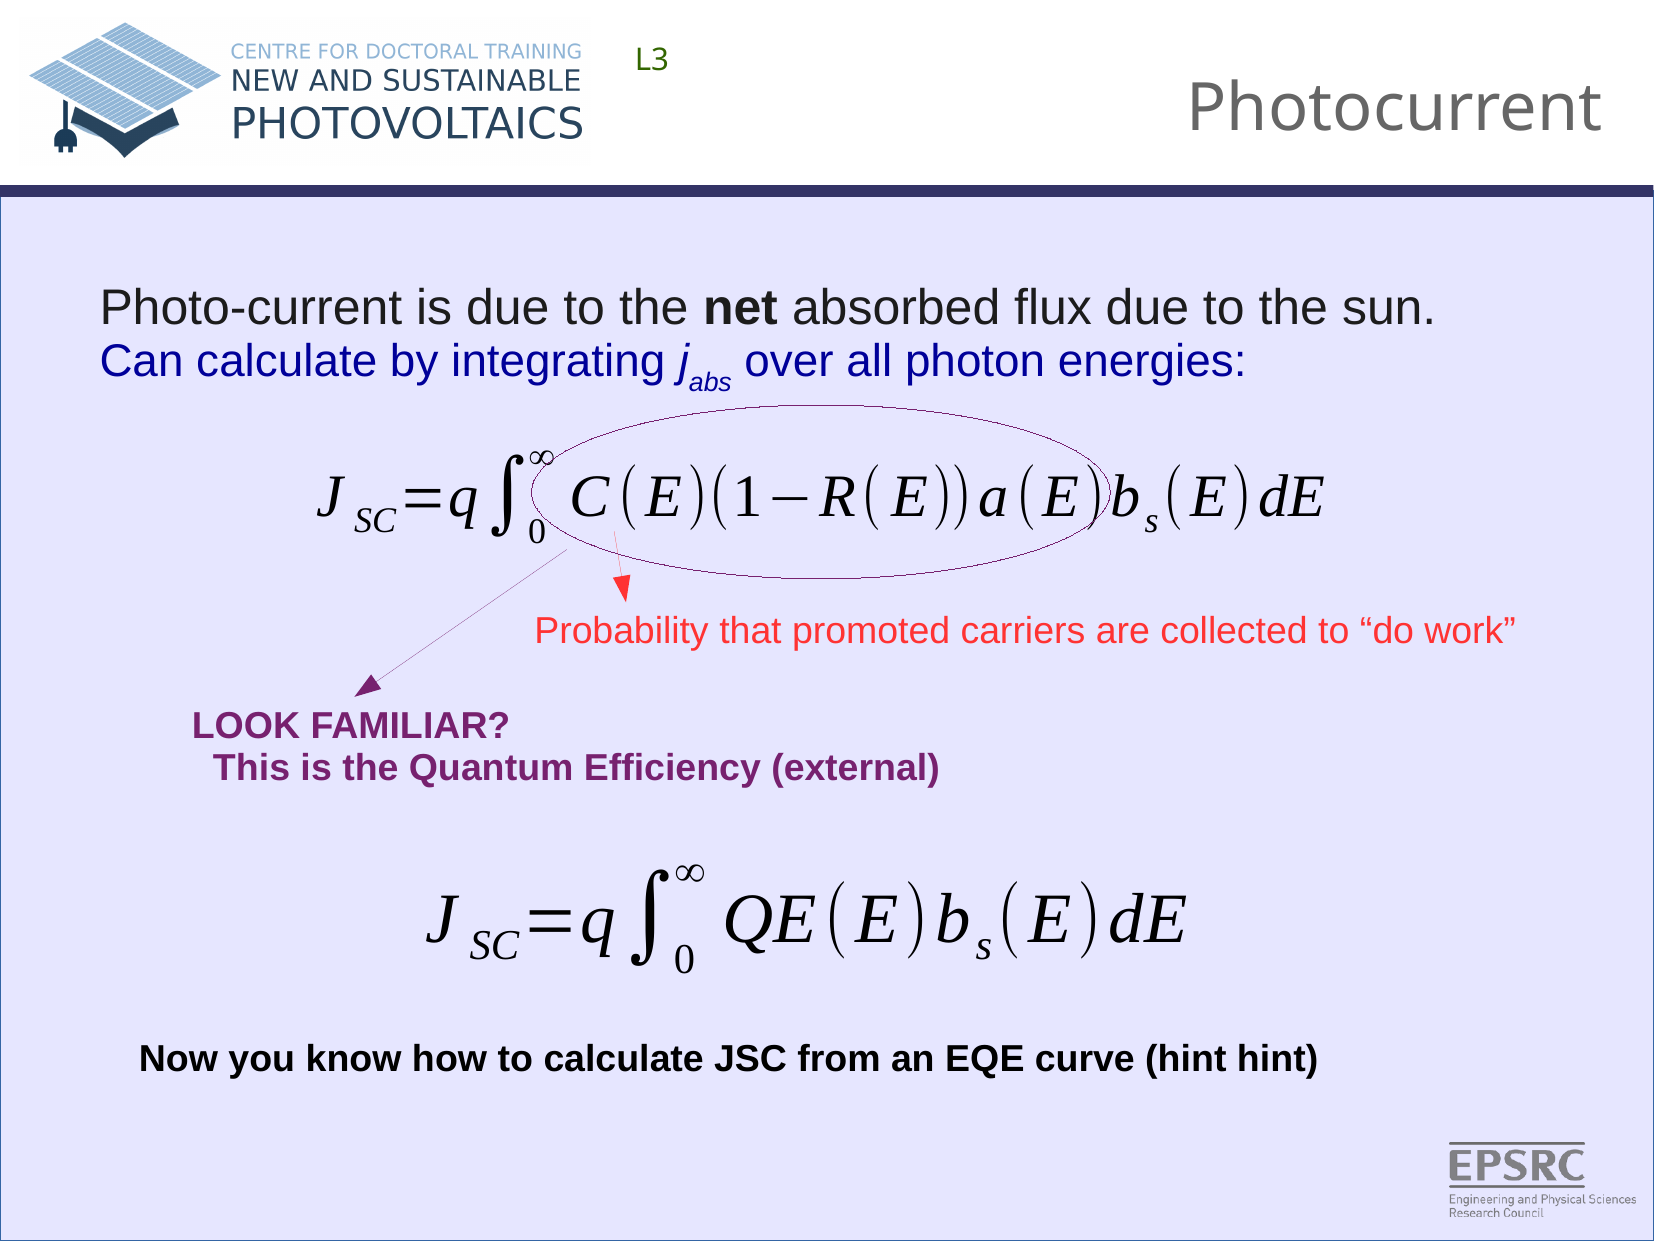

L3
Photocurrent
Photo-current is due to the net absorbed flux due to the sun.
Can calculate by integrating jabs over all photon energies:
Probability that promoted carriers are collected to “do work”
LOOK FAMILIAR?
 This is the Quantum Efficiency (external)
Now you know how to calculate JSC from an EQE curve (hint hint)